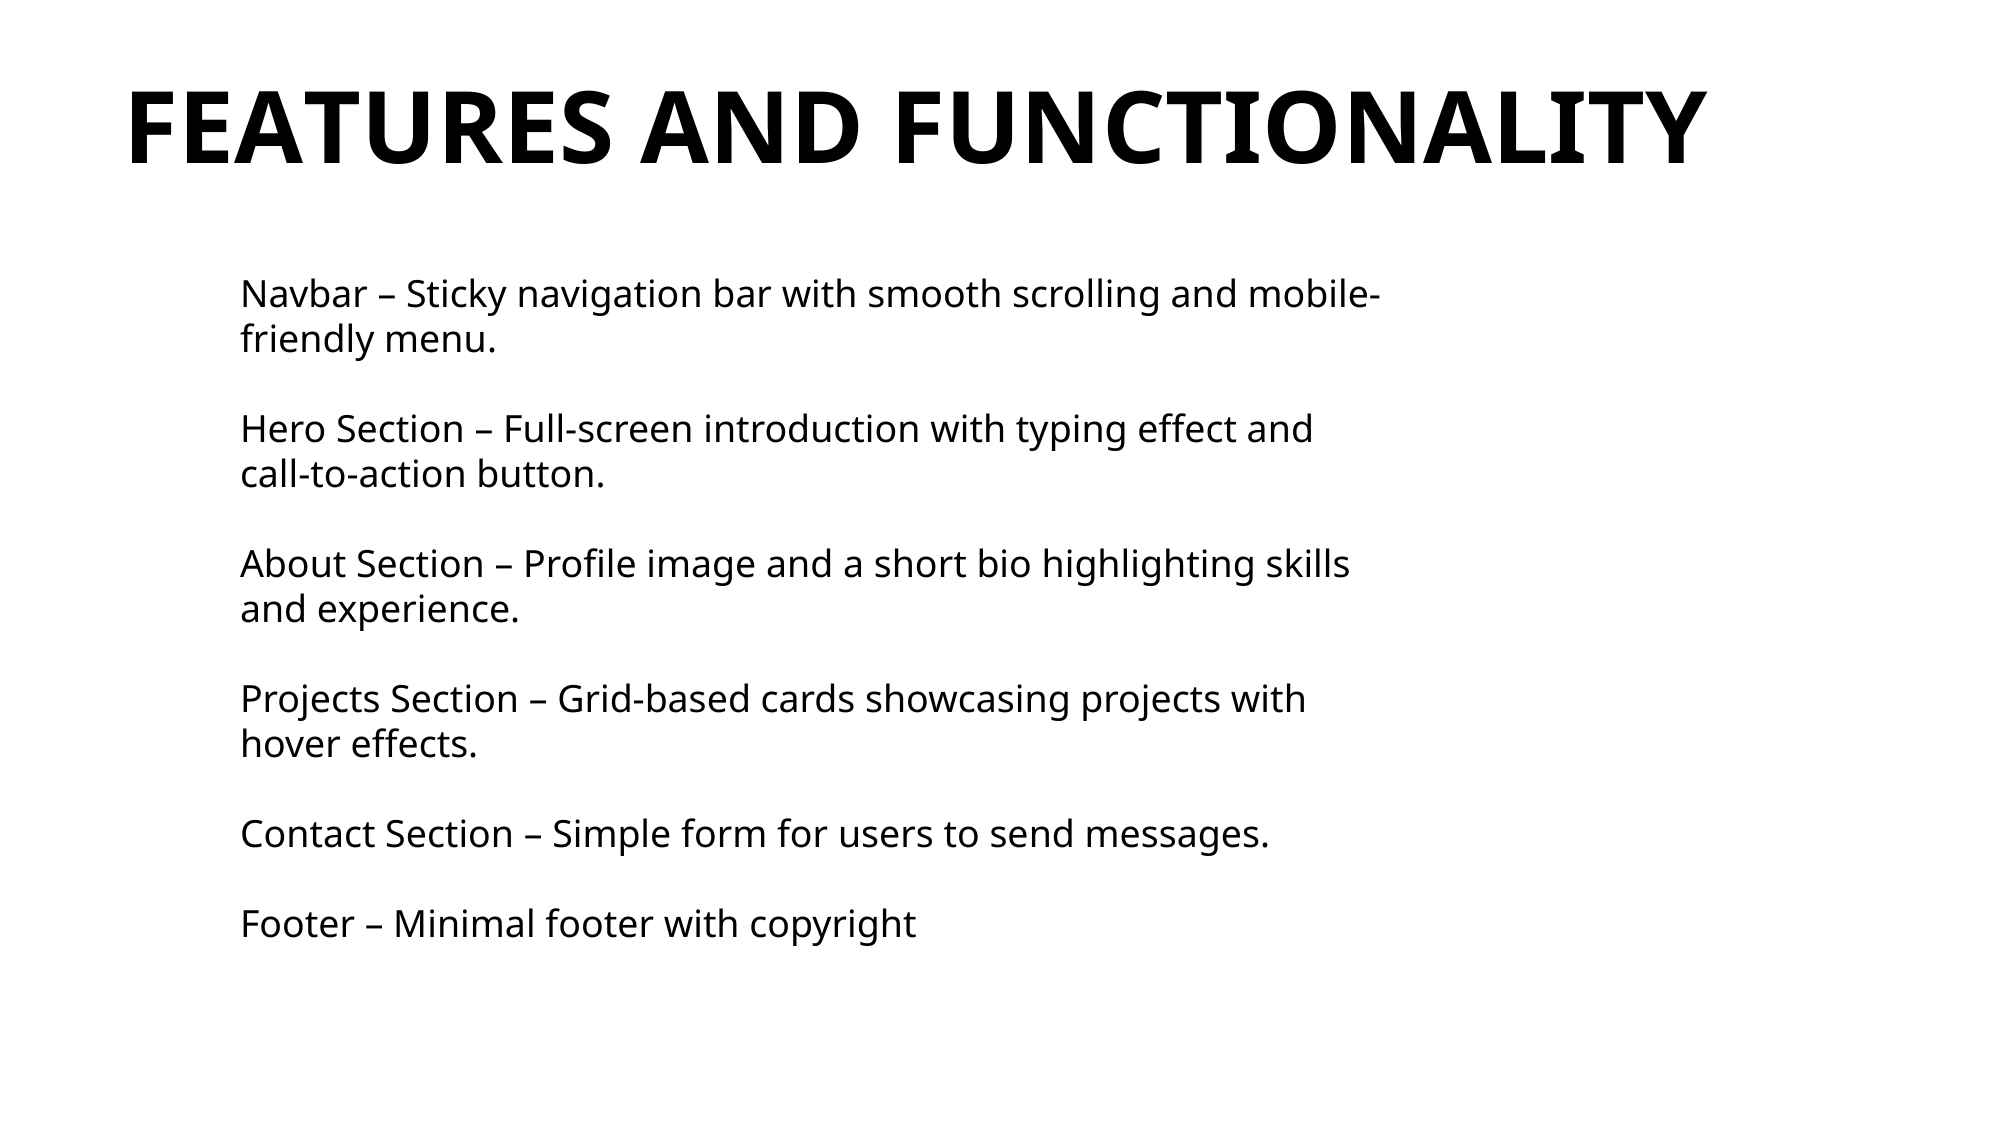

# FEATURES AND FUNCTIONALITY
Navbar – Sticky navigation bar with smooth scrolling and mobile-friendly menu.
Hero Section – Full-screen introduction with typing effect and call-to-action button.
About Section – Profile image and a short bio highlighting skills and experience.
Projects Section – Grid-based cards showcasing projects with hover effects.
Contact Section – Simple form for users to send messages.
Footer – Minimal footer with copyright